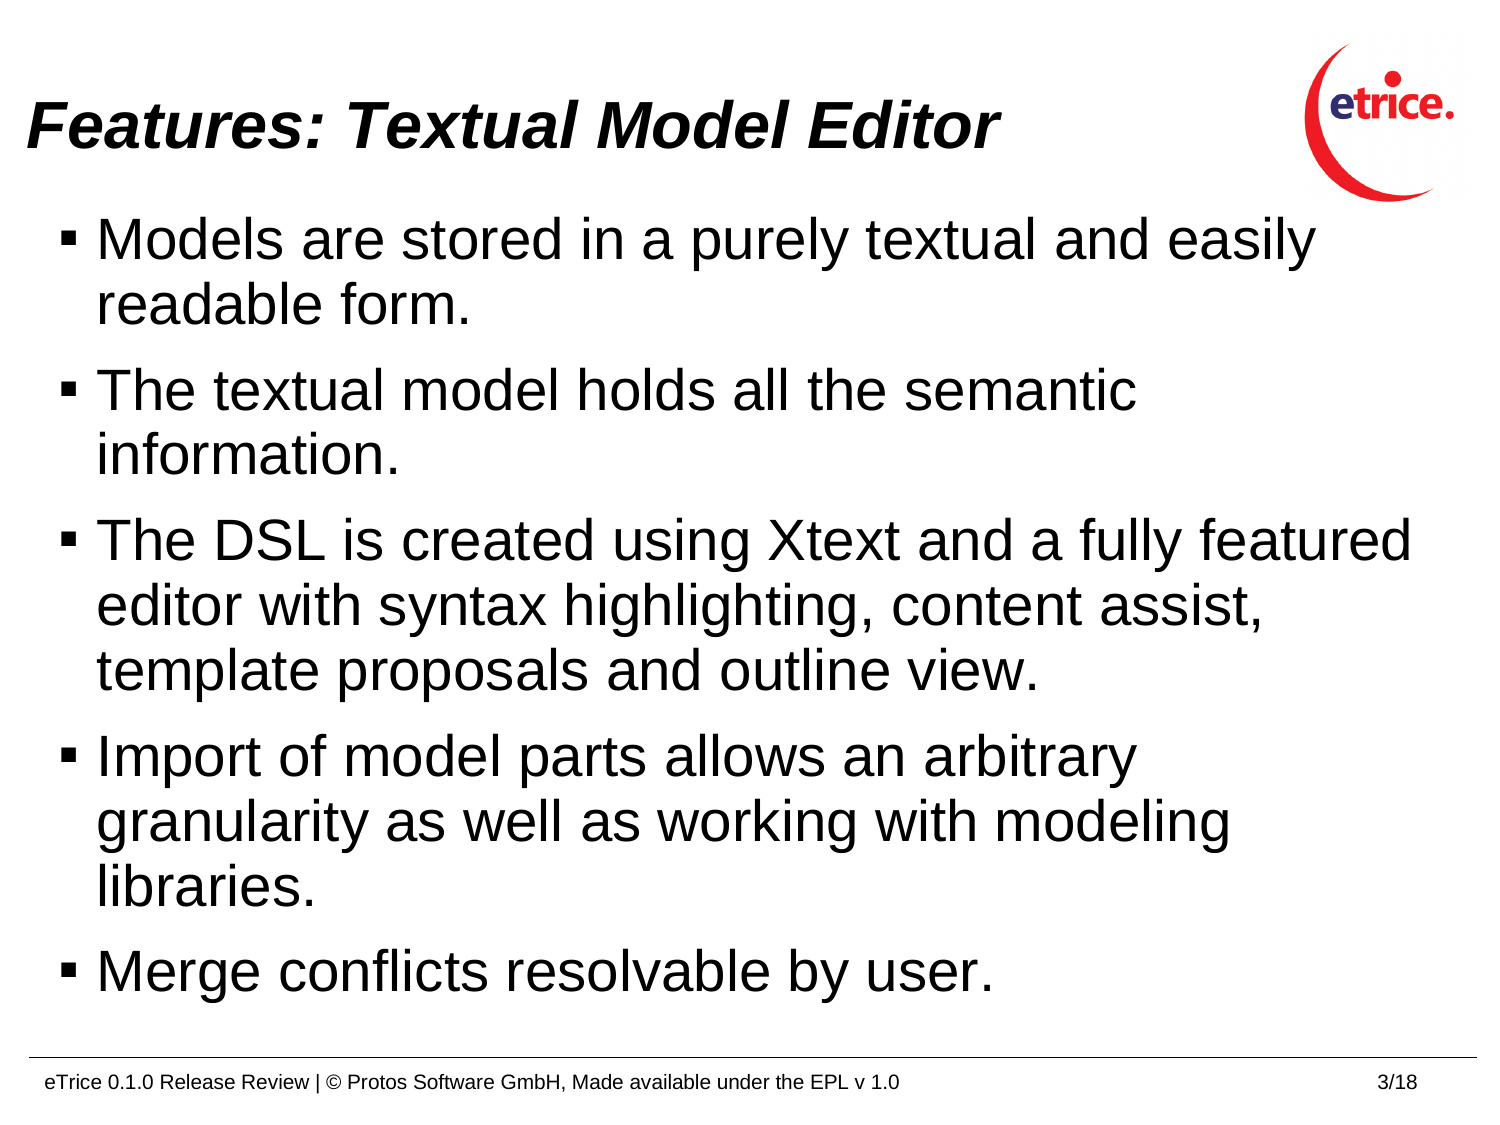

# Features: Textual Model Editor
Models are stored in a purely textual and easily readable form.
The textual model holds all the semantic information.
The DSL is created using Xtext and a fully featured editor with syntax highlighting, content assist, template proposals and outline view.
Import of model parts allows an arbitrary granularity as well as working with modeling libraries.
Merge conflicts resolvable by user.